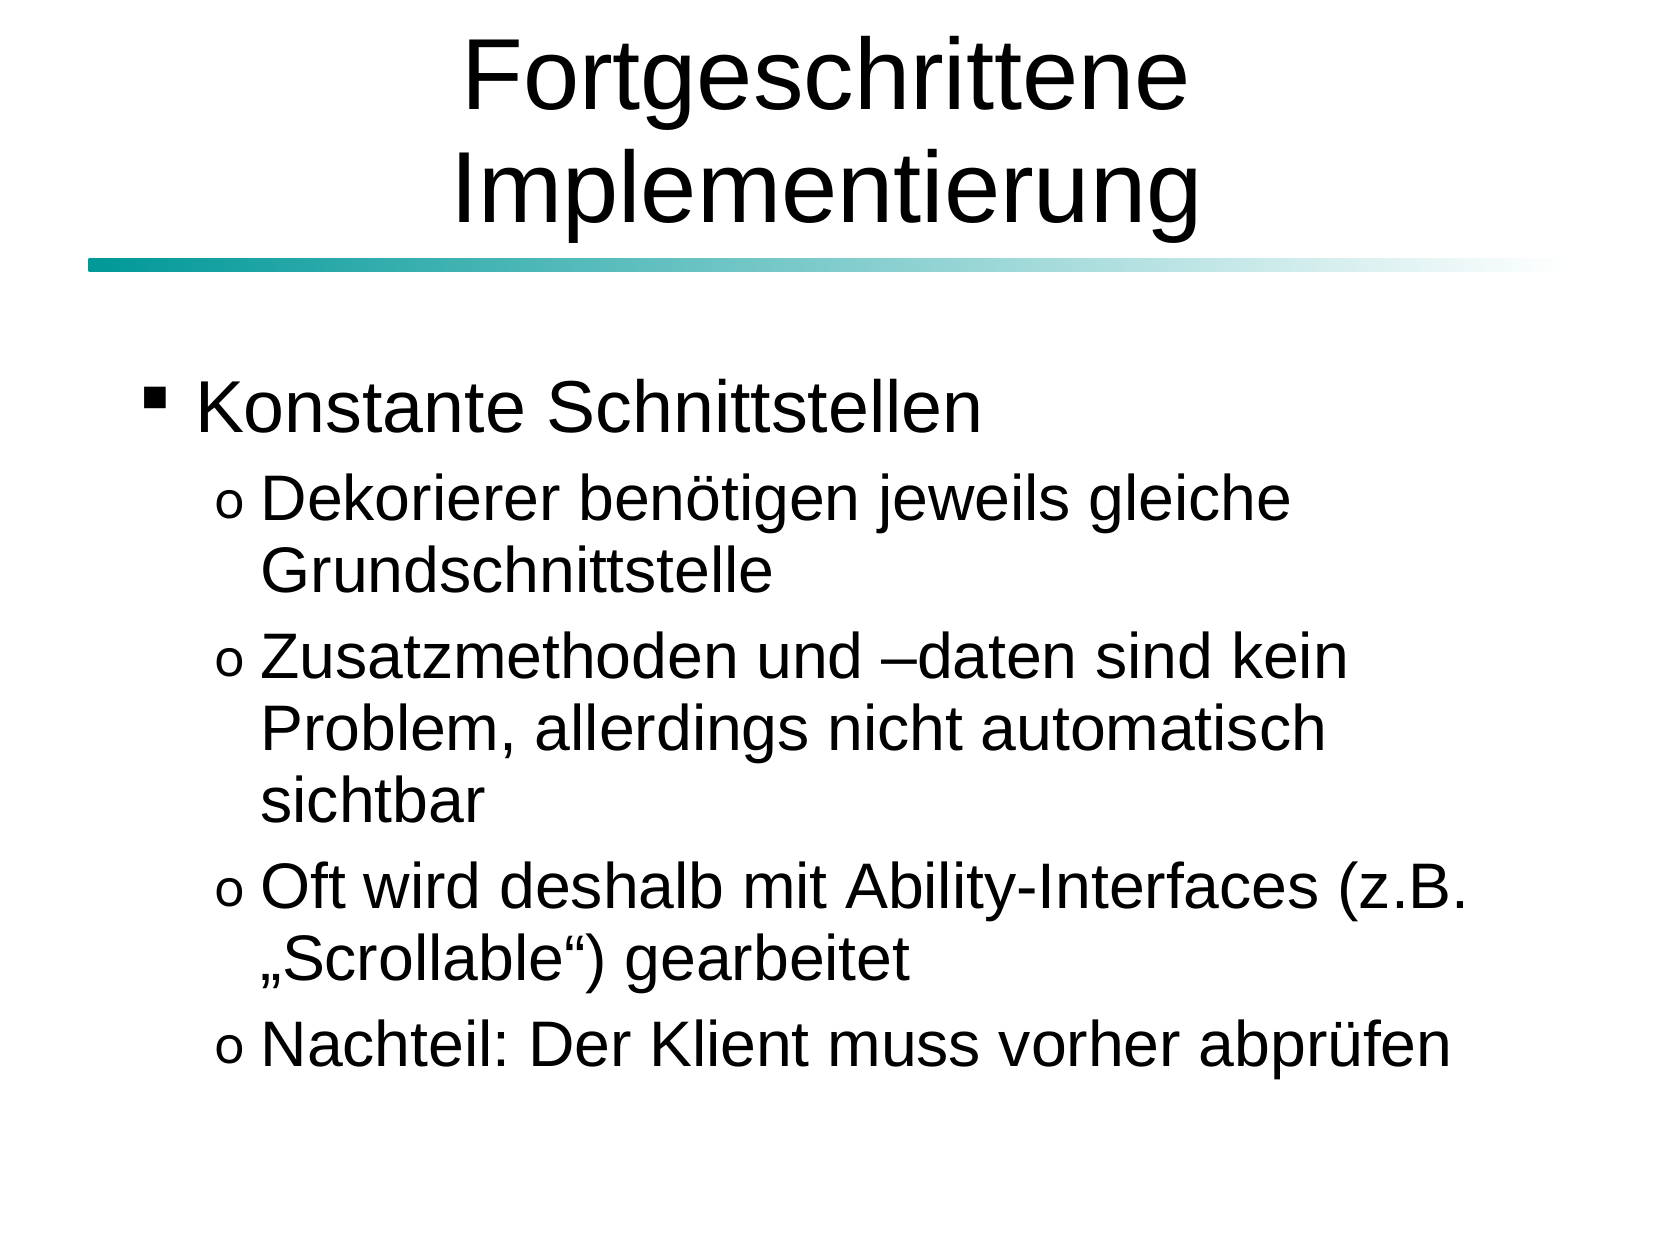

# Fortgeschrittene Implementierung
Konstante Schnittstellen
Dekorierer benötigen jeweils gleiche Grundschnittstelle
Zusatzmethoden und –daten sind kein Problem, allerdings nicht automatisch sichtbar
Oft wird deshalb mit Ability-Interfaces (z.B. „Scrollable“) gearbeitet
Nachteil: Der Klient muss vorher abprüfen